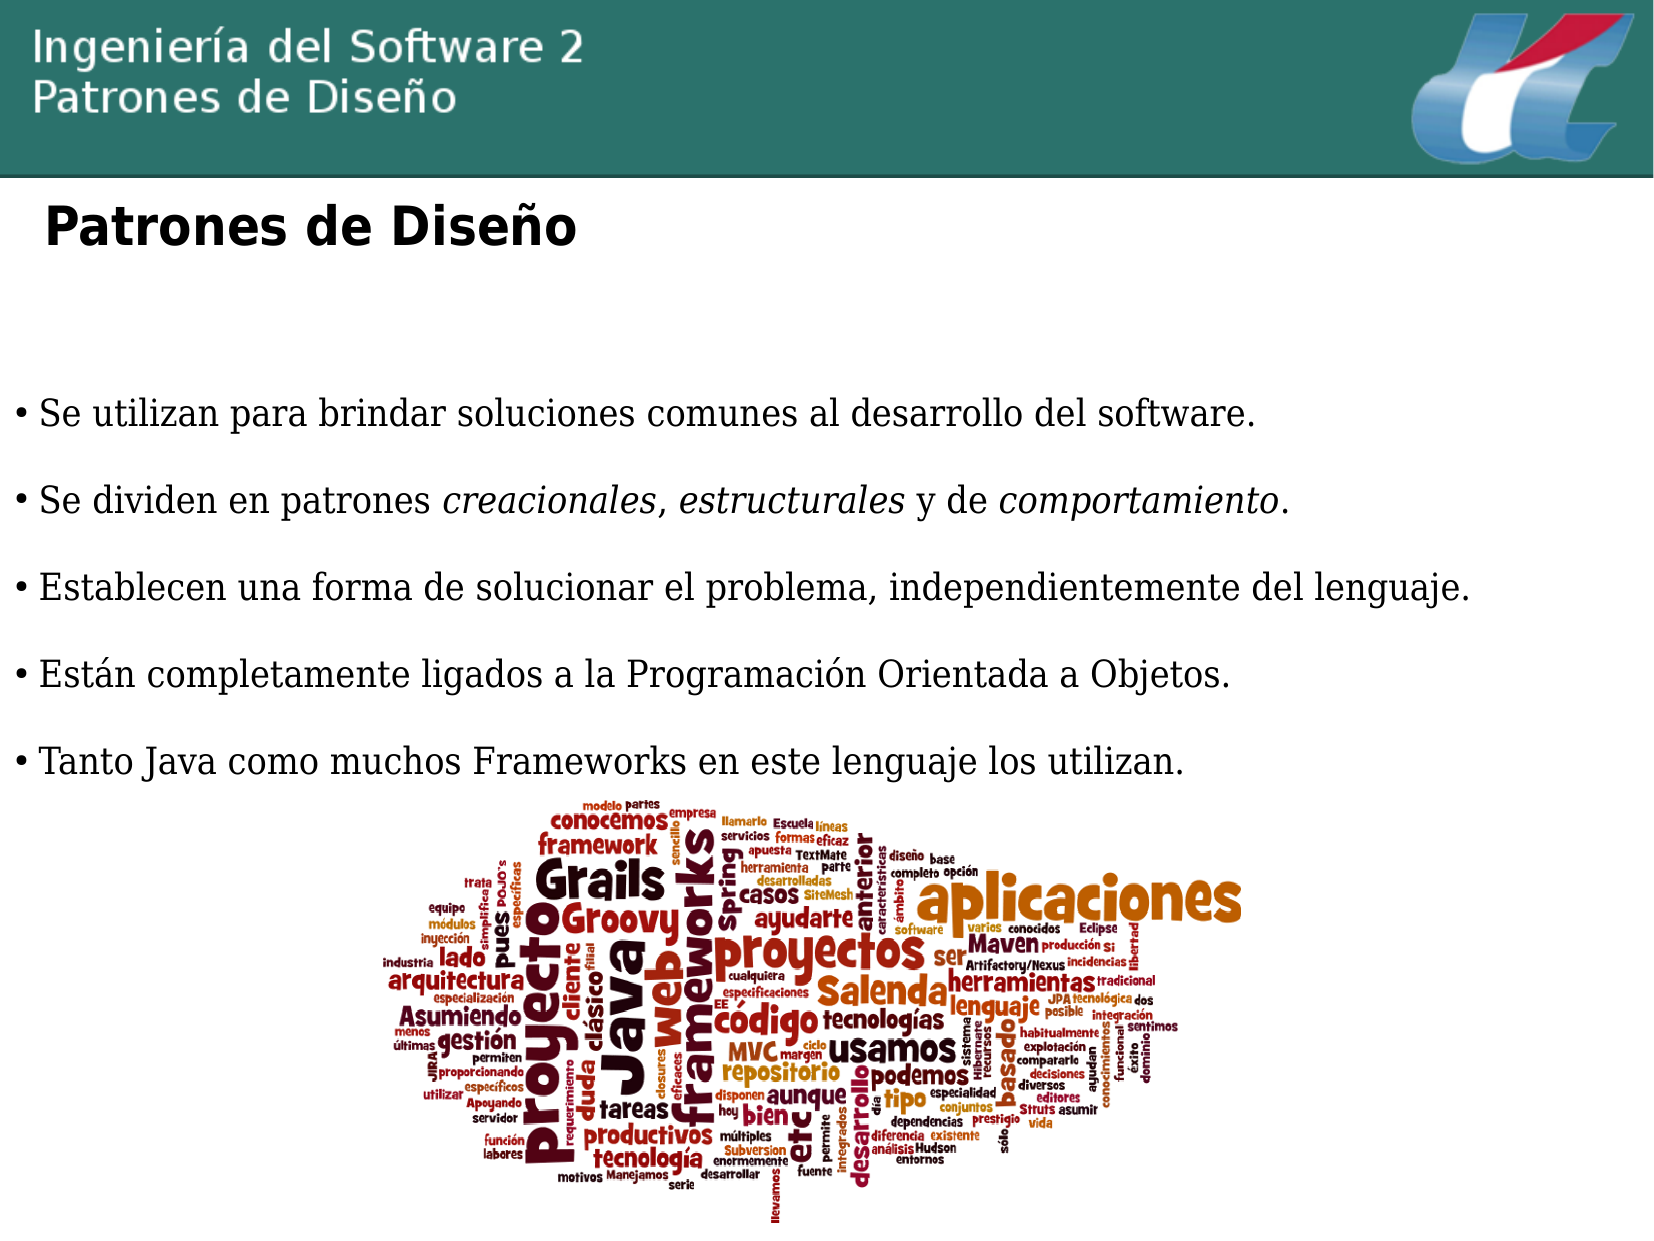

Patrones de Diseño
 Se utilizan para brindar soluciones comunes al desarrollo del software.
 Se dividen en patrones creacionales, estructurales y de comportamiento.
 Establecen una forma de solucionar el problema, independientemente del lenguaje.
 Están completamente ligados a la Programación Orientada a Objetos.
 Tanto Java como muchos Frameworks en este lenguaje los utilizan.